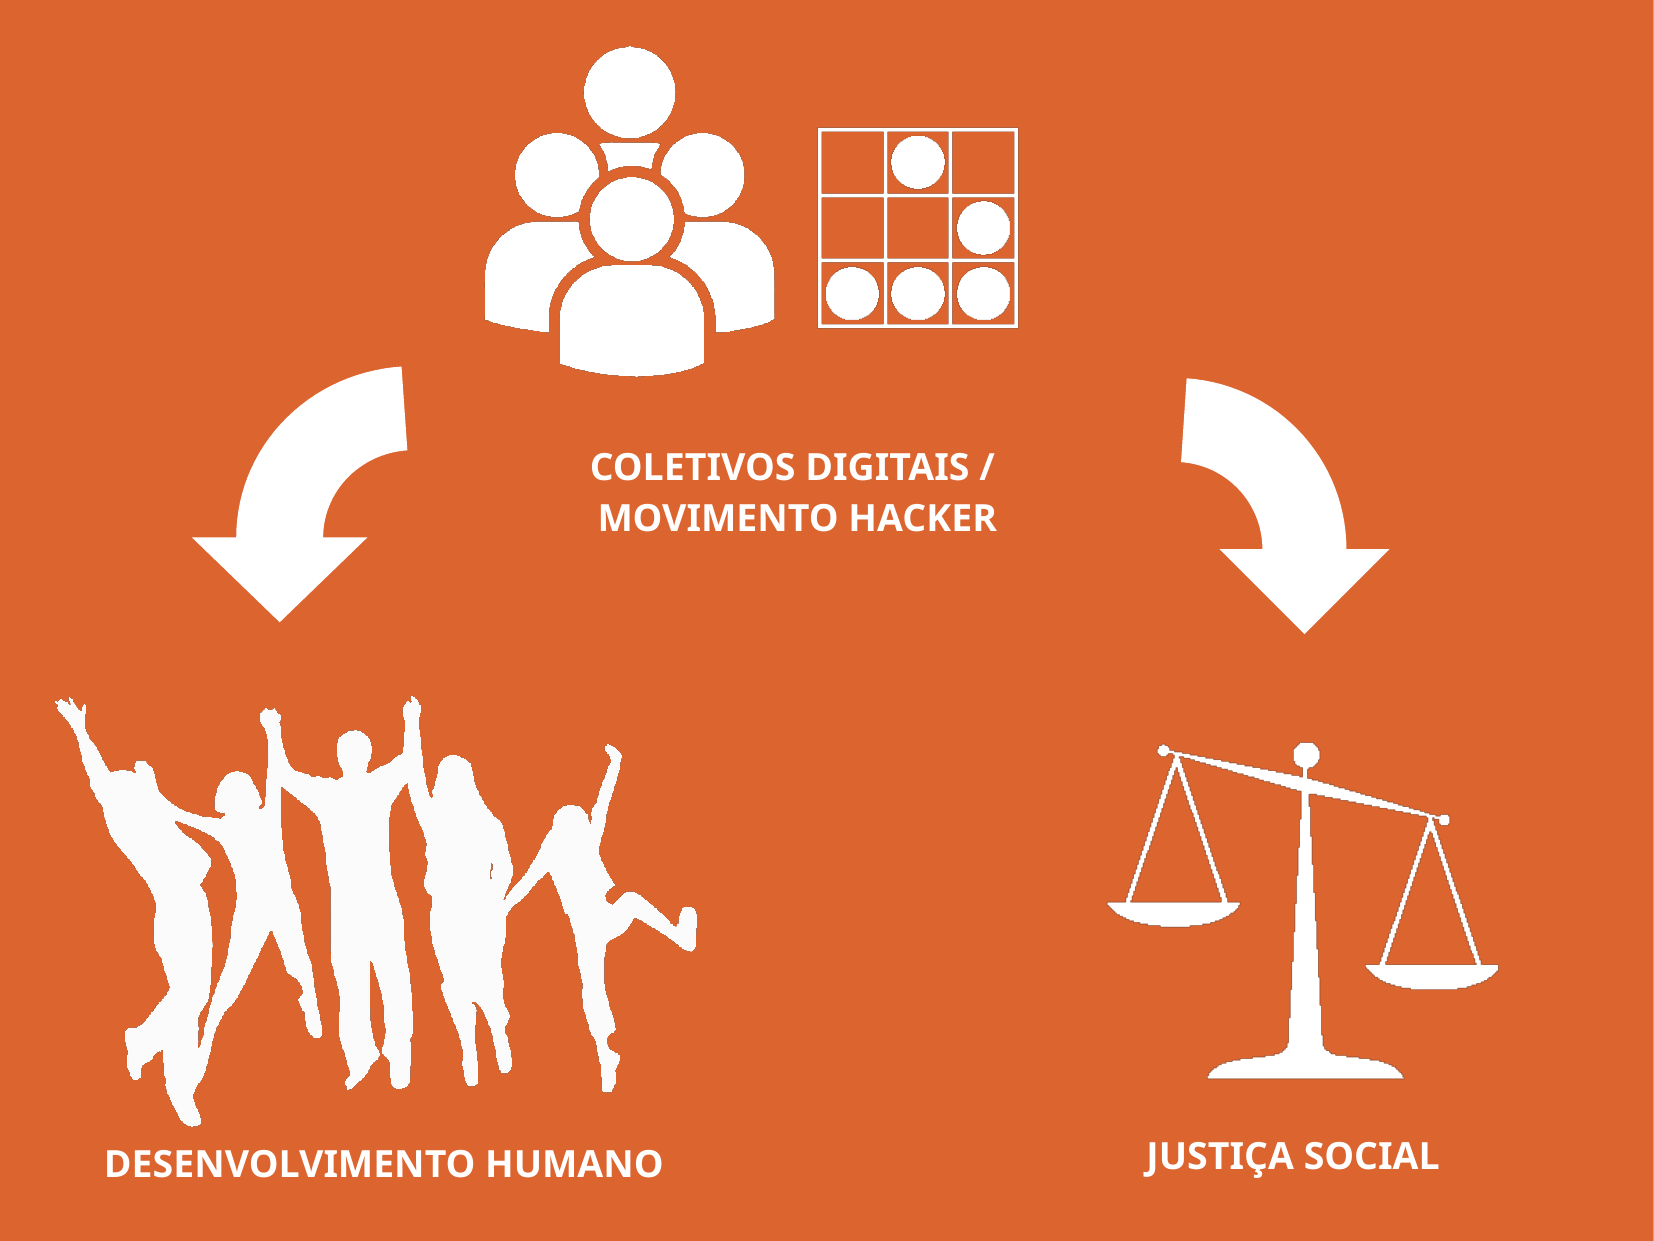

COLETIVOS DIGITAIS /
MOVIMENTO HACKER
DESENVOLVIMENTO HUMANO
JUSTIÇA SOCIAL